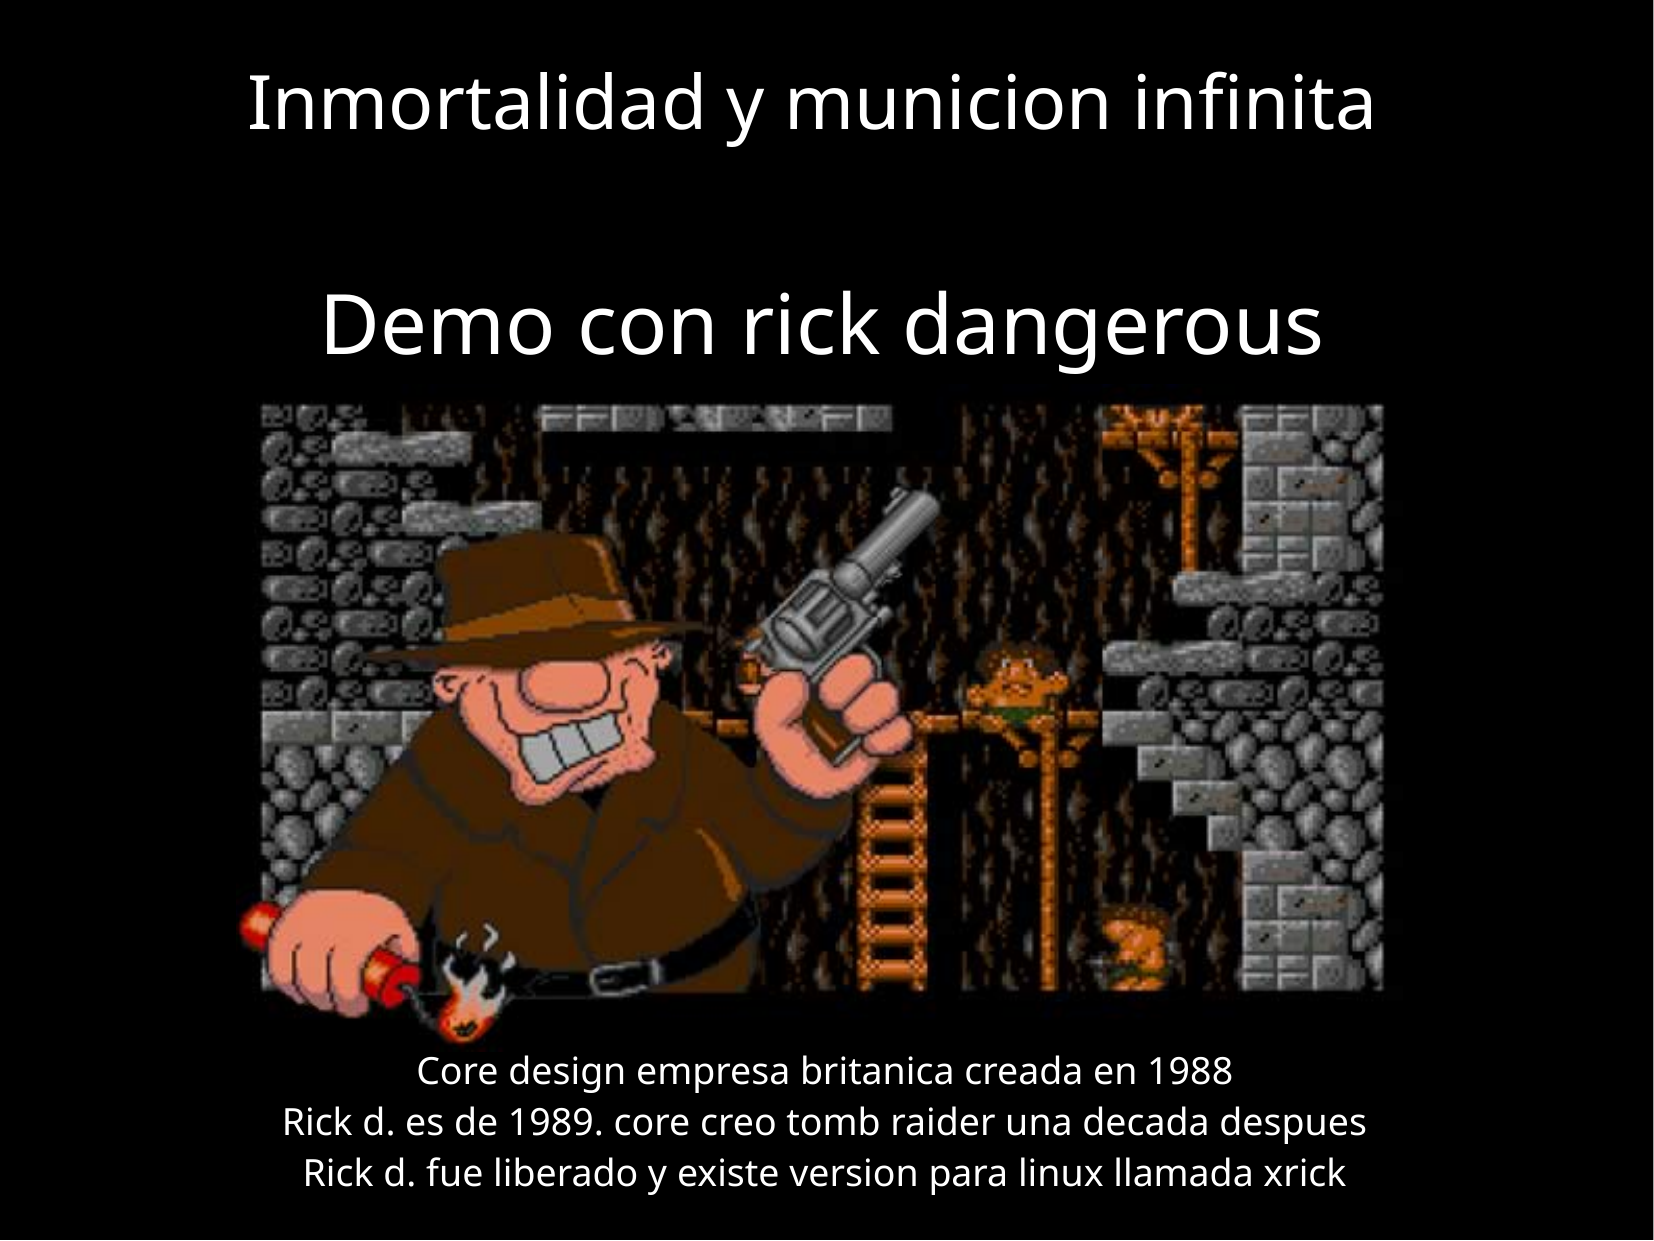

Inmortalidad y municion infinita
Demo con rick dangerous
Core design empresa britanica creada en 1988
Rick d. es de 1989. core creo tomb raider una decada despues
Rick d. fue liberado y existe version para linux llamada xrick